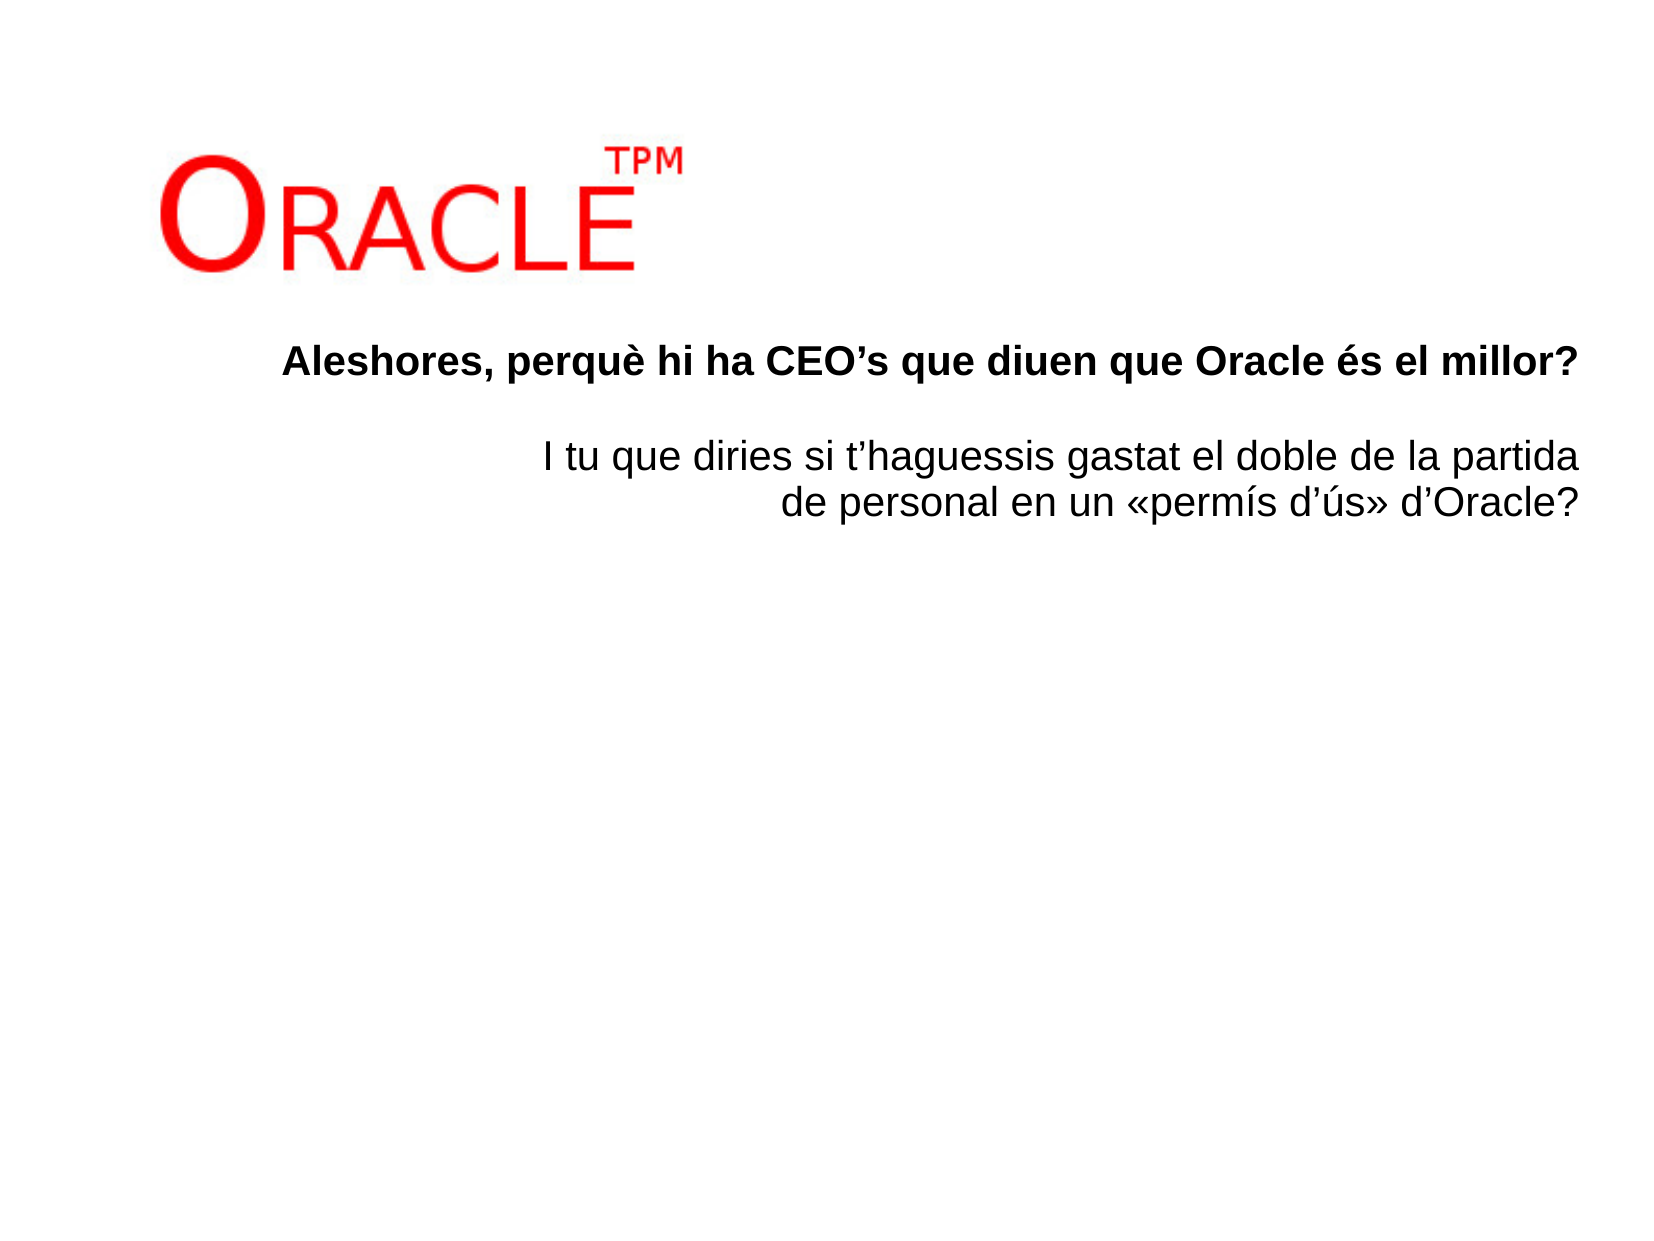

Aleshores, perquè hi ha CEO’s que diuen que Oracle és el millor?
I tu que diries si t’haguessis gastat el doble de la partida de personal en un «permís d’ús» d’Oracle?